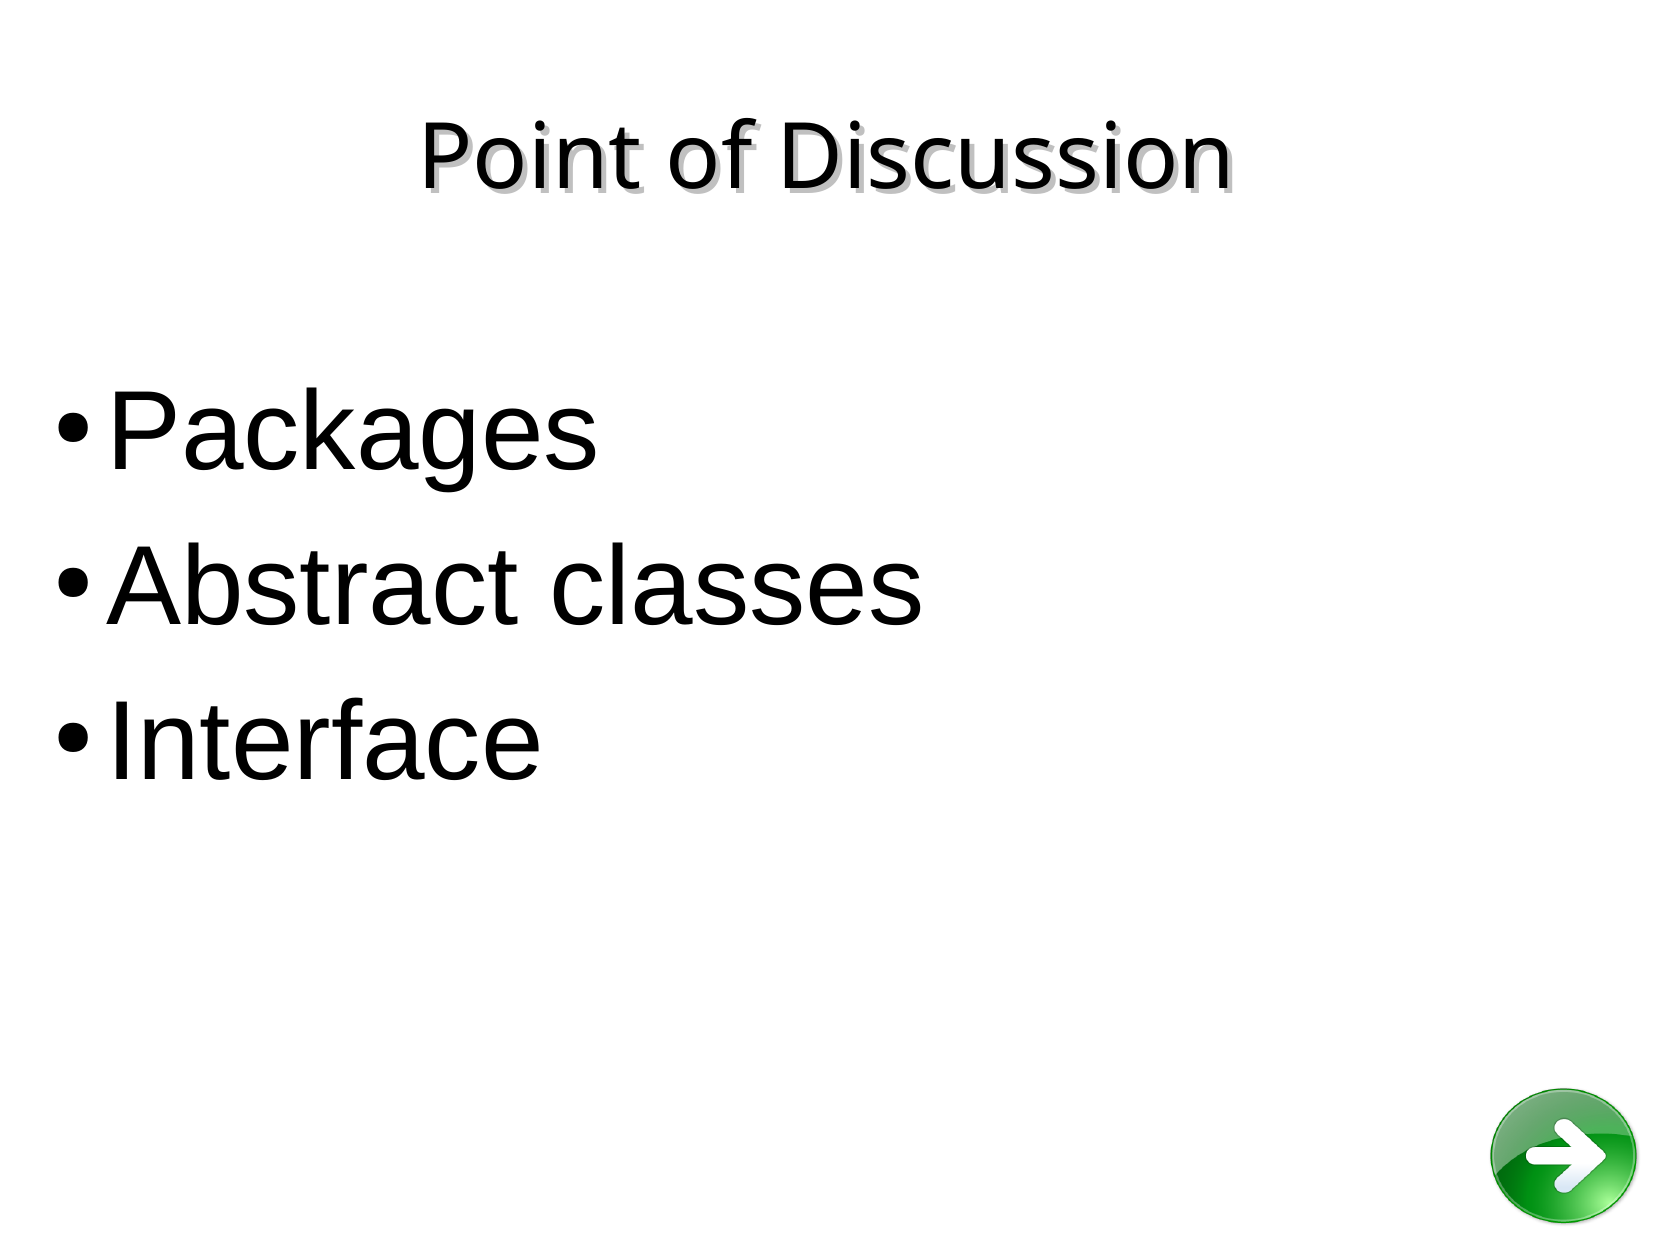

# Point of Discussion
Packages
Abstract classes
Interface